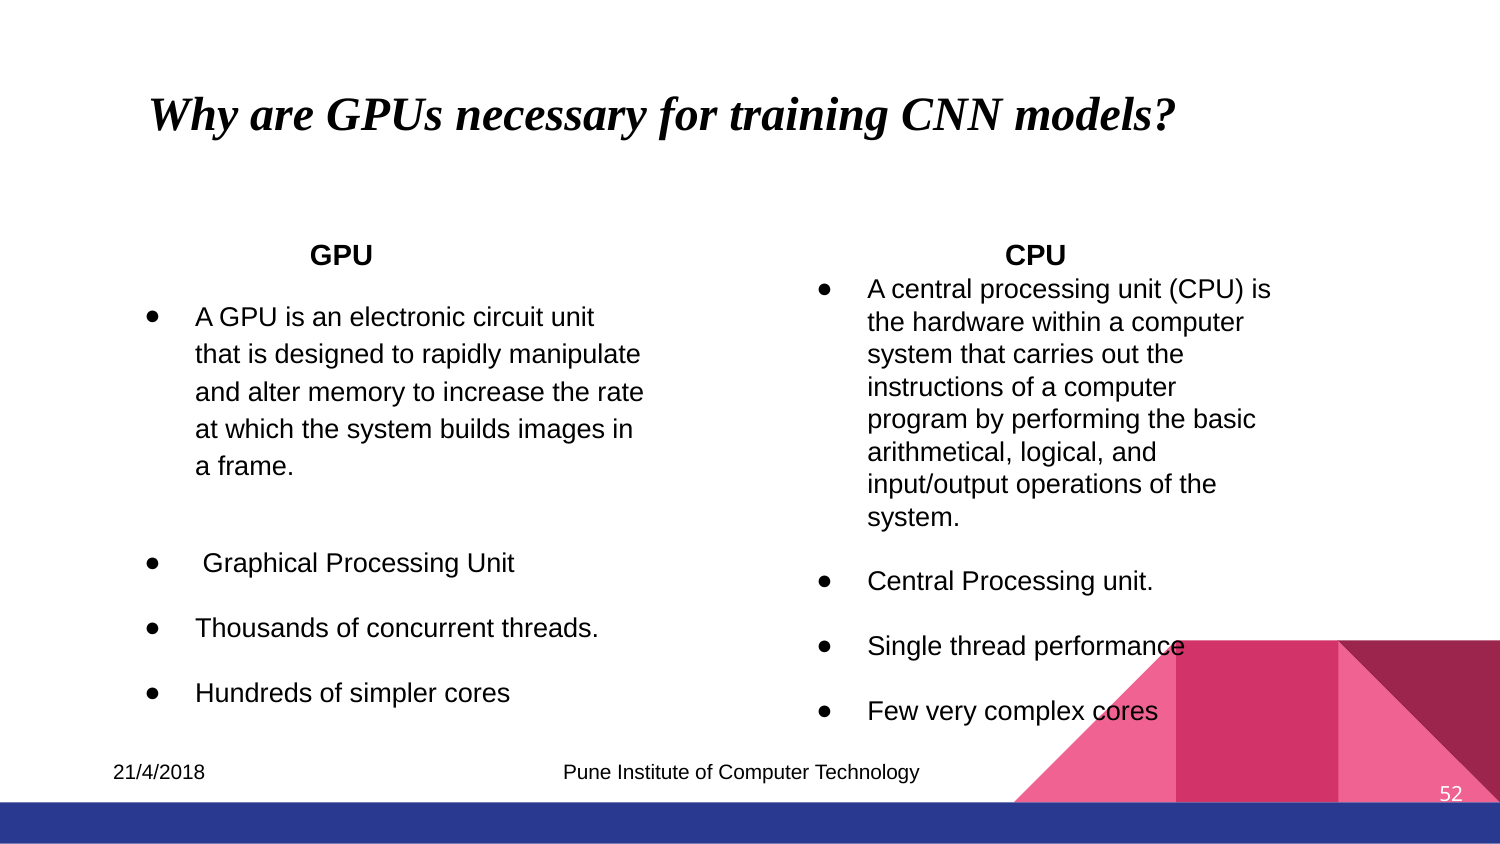

# Why are GPUs necessary for training CNN models?
CPU
A central processing unit (CPU) is the hardware within a computer system that carries out the instructions of a computer program by performing the basic arithmetical, logical, and input/output operations of the system.
Central Processing unit.
Single thread performance
Few very complex cores
 GPU
A GPU is an electronic circuit unit that is designed to rapidly manipulate and alter memory to increase the rate at which the system builds images in a frame.
 Graphical Processing Unit
Thousands of concurrent threads.
Hundreds of simpler cores